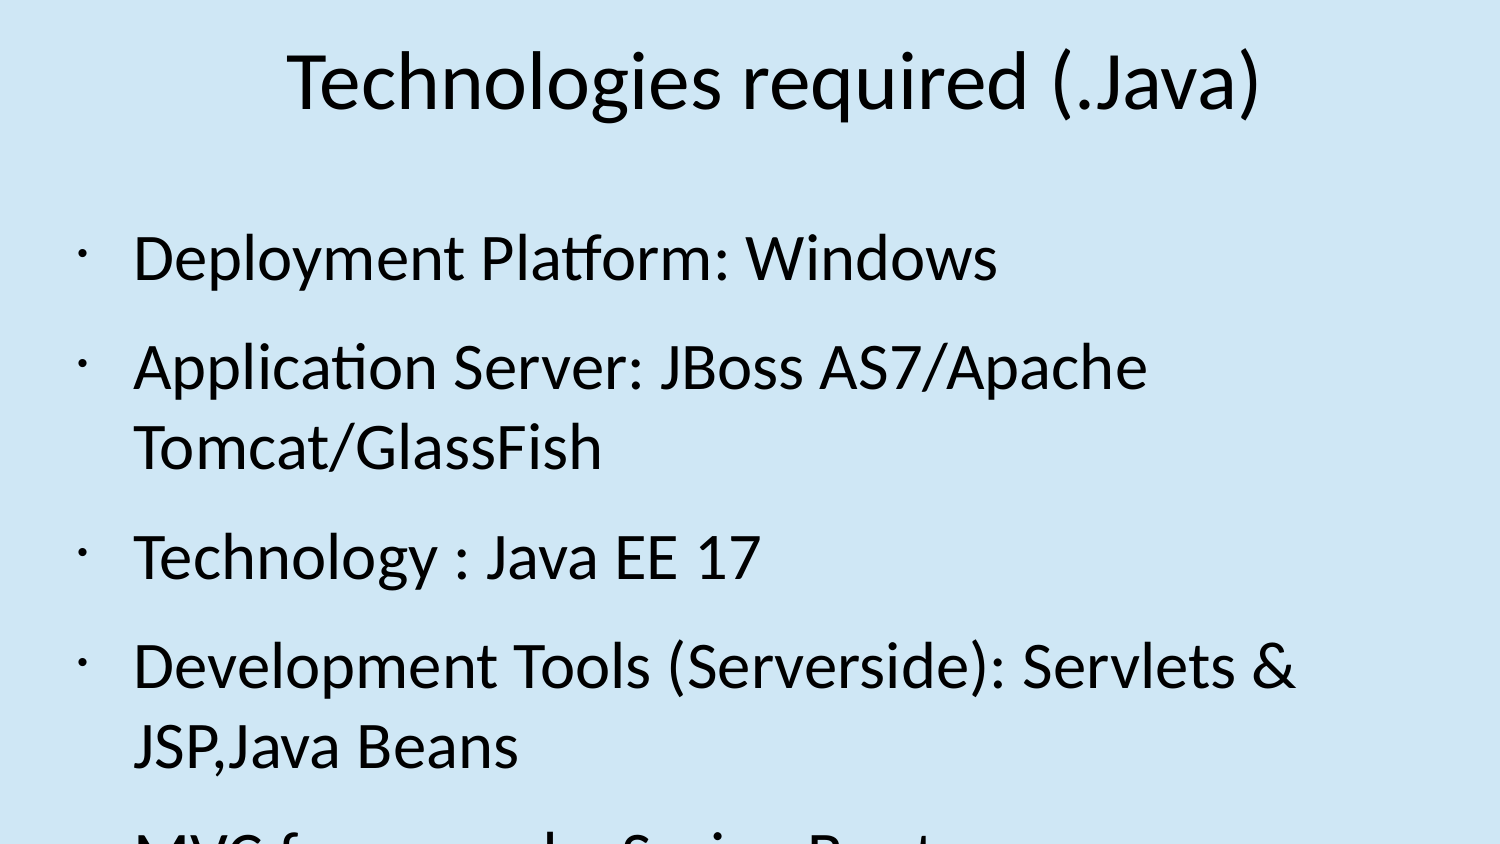

# Technologies required (.Java)
Deployment Platform: Windows
Application Server: JBoss AS7/Apache Tomcat/GlassFish
Technology : Java EE 17
Development Tools (Serverside): Servlets & JSP,Java Beans
MVC framework : Spring Boot
Database technologies: MySQL,JDBC
Web Development: XML, HTML, DHTML, Javascript,AJAX
Development Tool: Eclipse IDE 2022-06
Python for algorithms
Xampp apache server